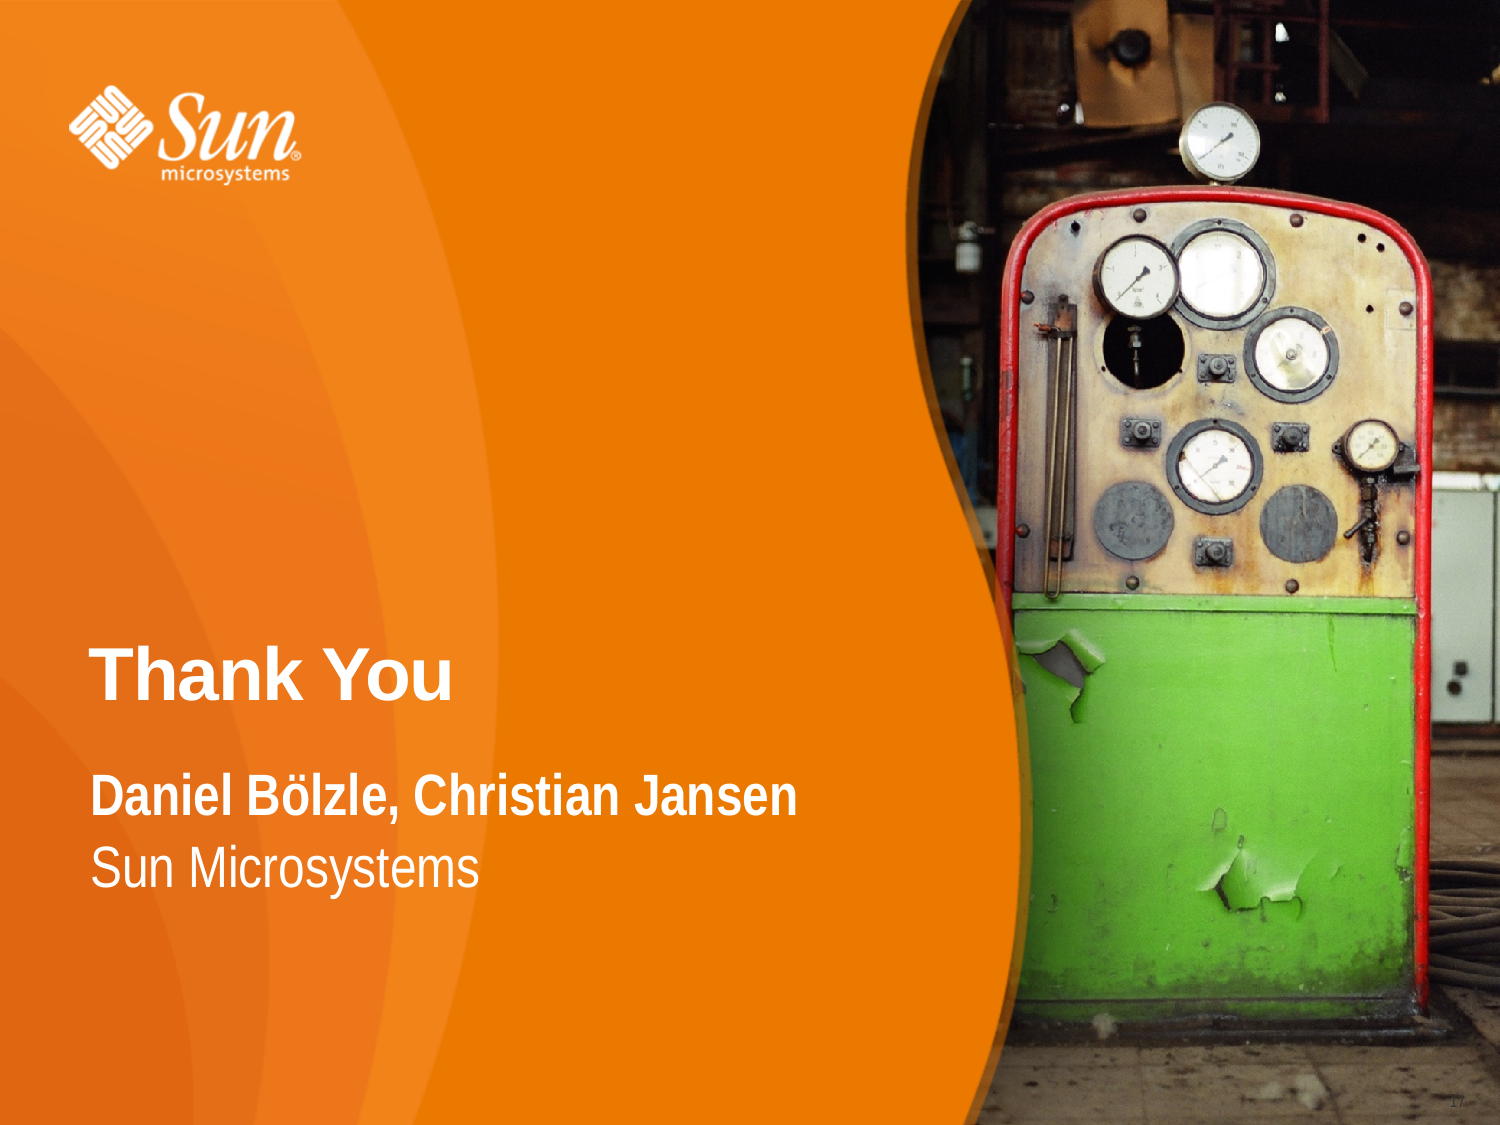

# Thank You
Daniel Bölzle, Christian Jansen
Sun Microsystems